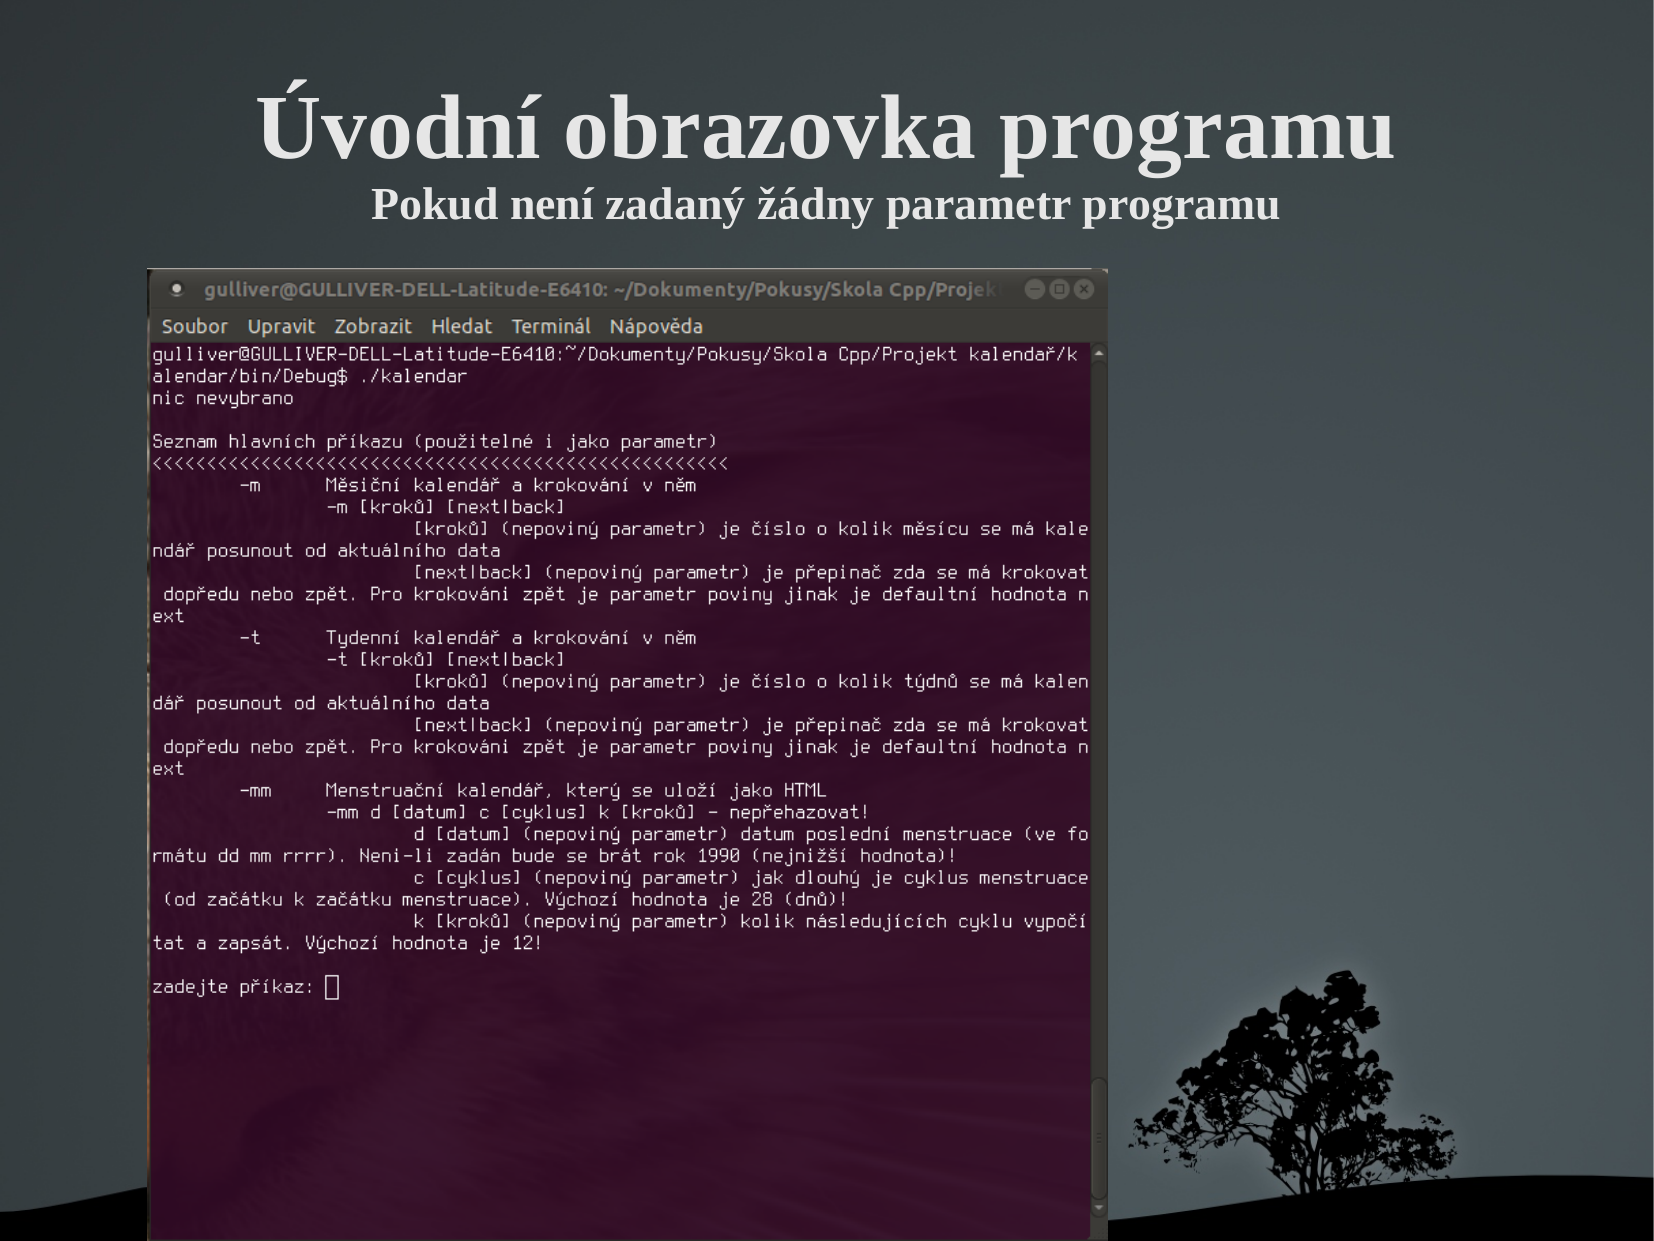

# Úvodní obrazovka programu Pokud není zadaný žádny parametr programu